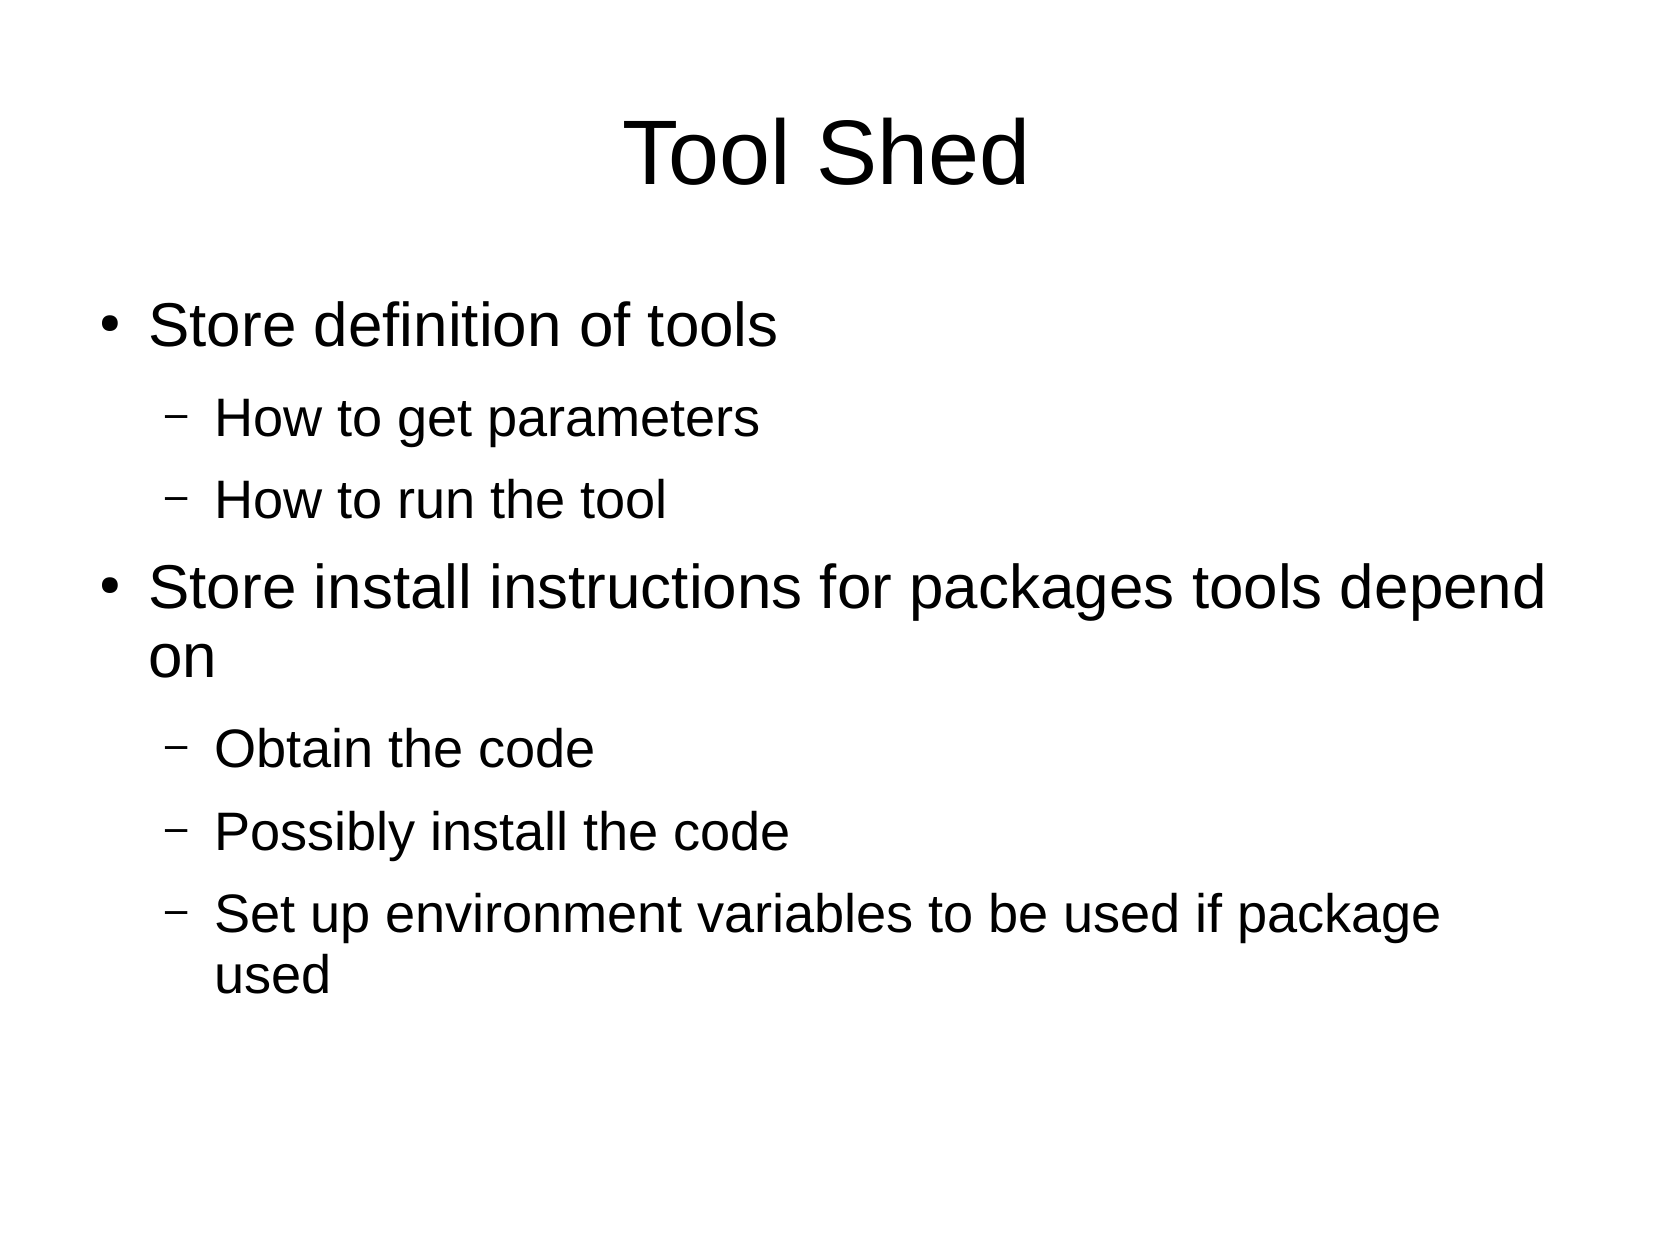

# Tool Shed
Store definition of tools
How to get parameters
How to run the tool
Store install instructions for packages tools depend on
Obtain the code
Possibly install the code
Set up environment variables to be used if package used